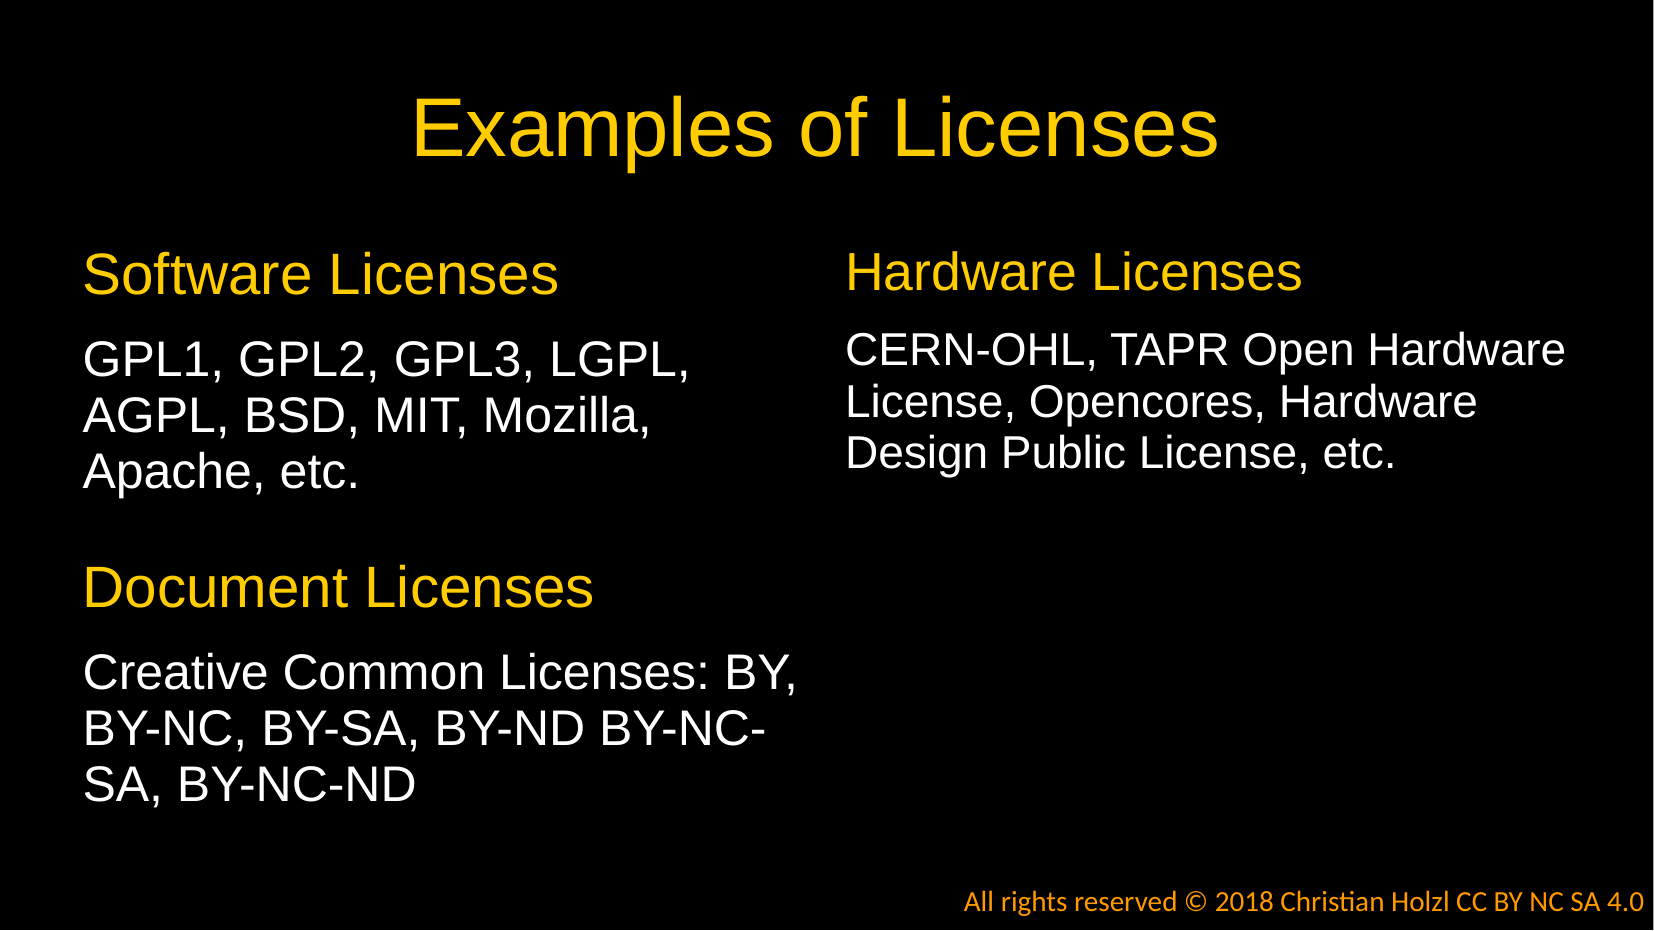

# Examples of Licenses
Software Licenses
GPL1, GPL2, GPL3, LGPL, AGPL, BSD, MIT, Mozilla, Apache, etc.
Hardware Licenses
CERN-OHL, TAPR Open Hardware License, Opencores, Hardware Design Public License, etc.
Document Licenses
Creative Common Licenses: BY, BY-NC, BY-SA, BY-ND BY-NC-SA, BY-NC-ND